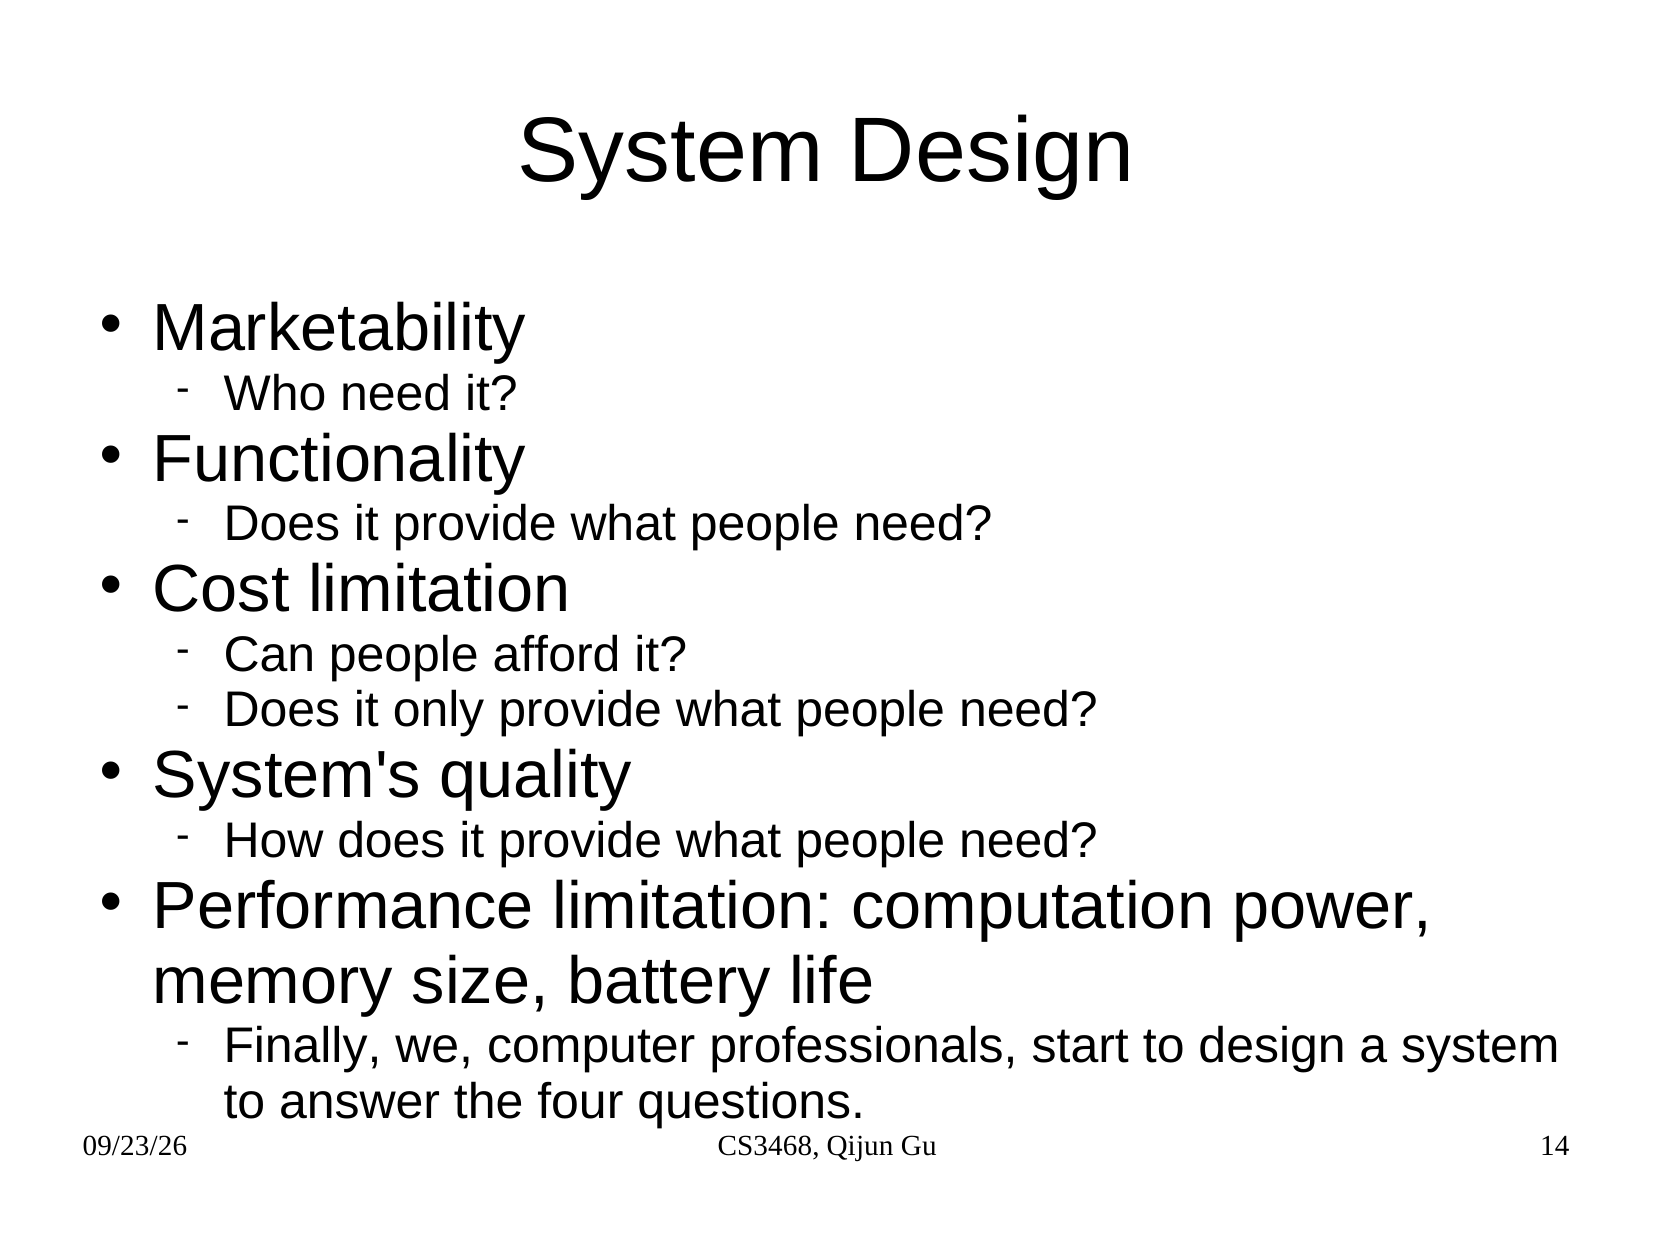

# System Design
Marketability
Who need it?
Functionality
Does it provide what people need?
Cost limitation
Can people afford it?
Does it only provide what people need?
System's quality
How does it provide what people need?
Performance limitation: computation power, memory size, battery life
Finally, we, computer professionals, start to design a system to answer the four questions.
CS3468, Qijun Gu
14